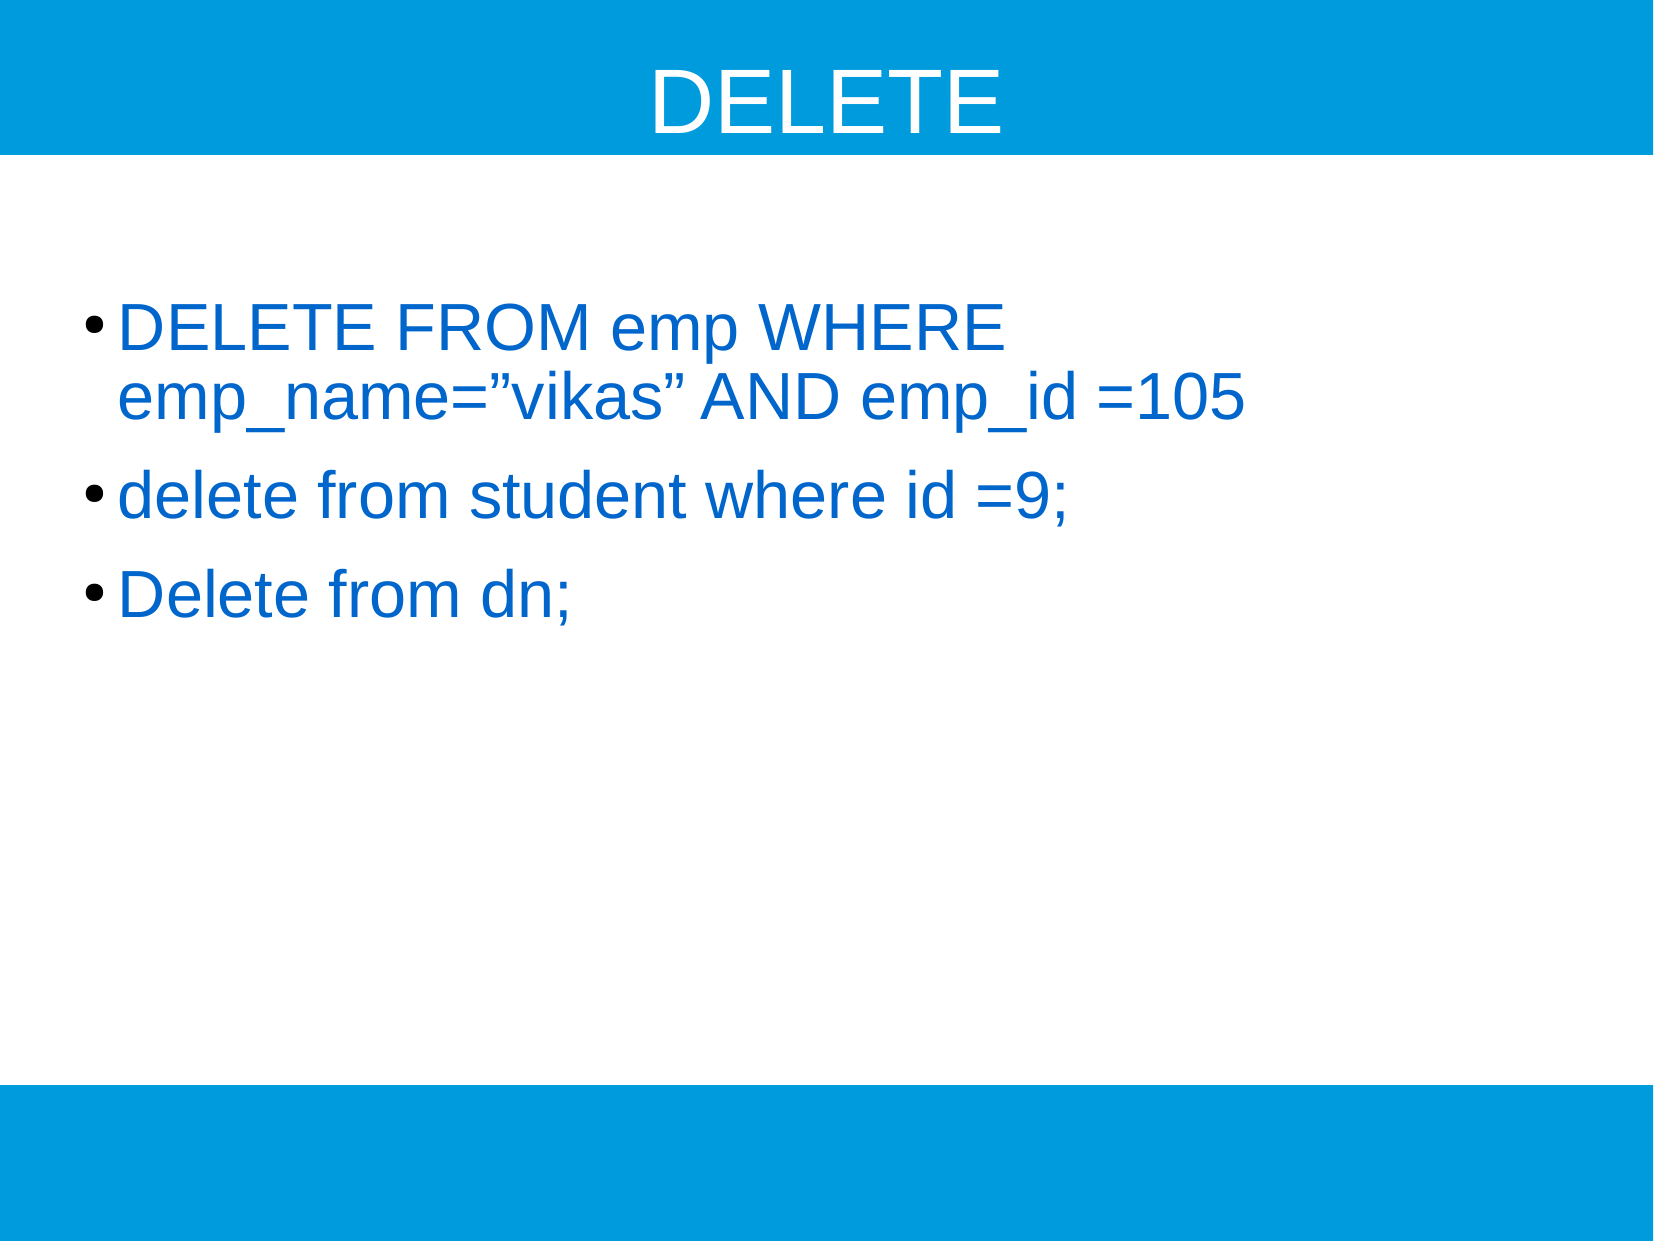

# DELETE
DELETE FROM emp WHERE emp_name=”vikas” AND emp_id =105
delete from student where id =9;
Delete from dn;